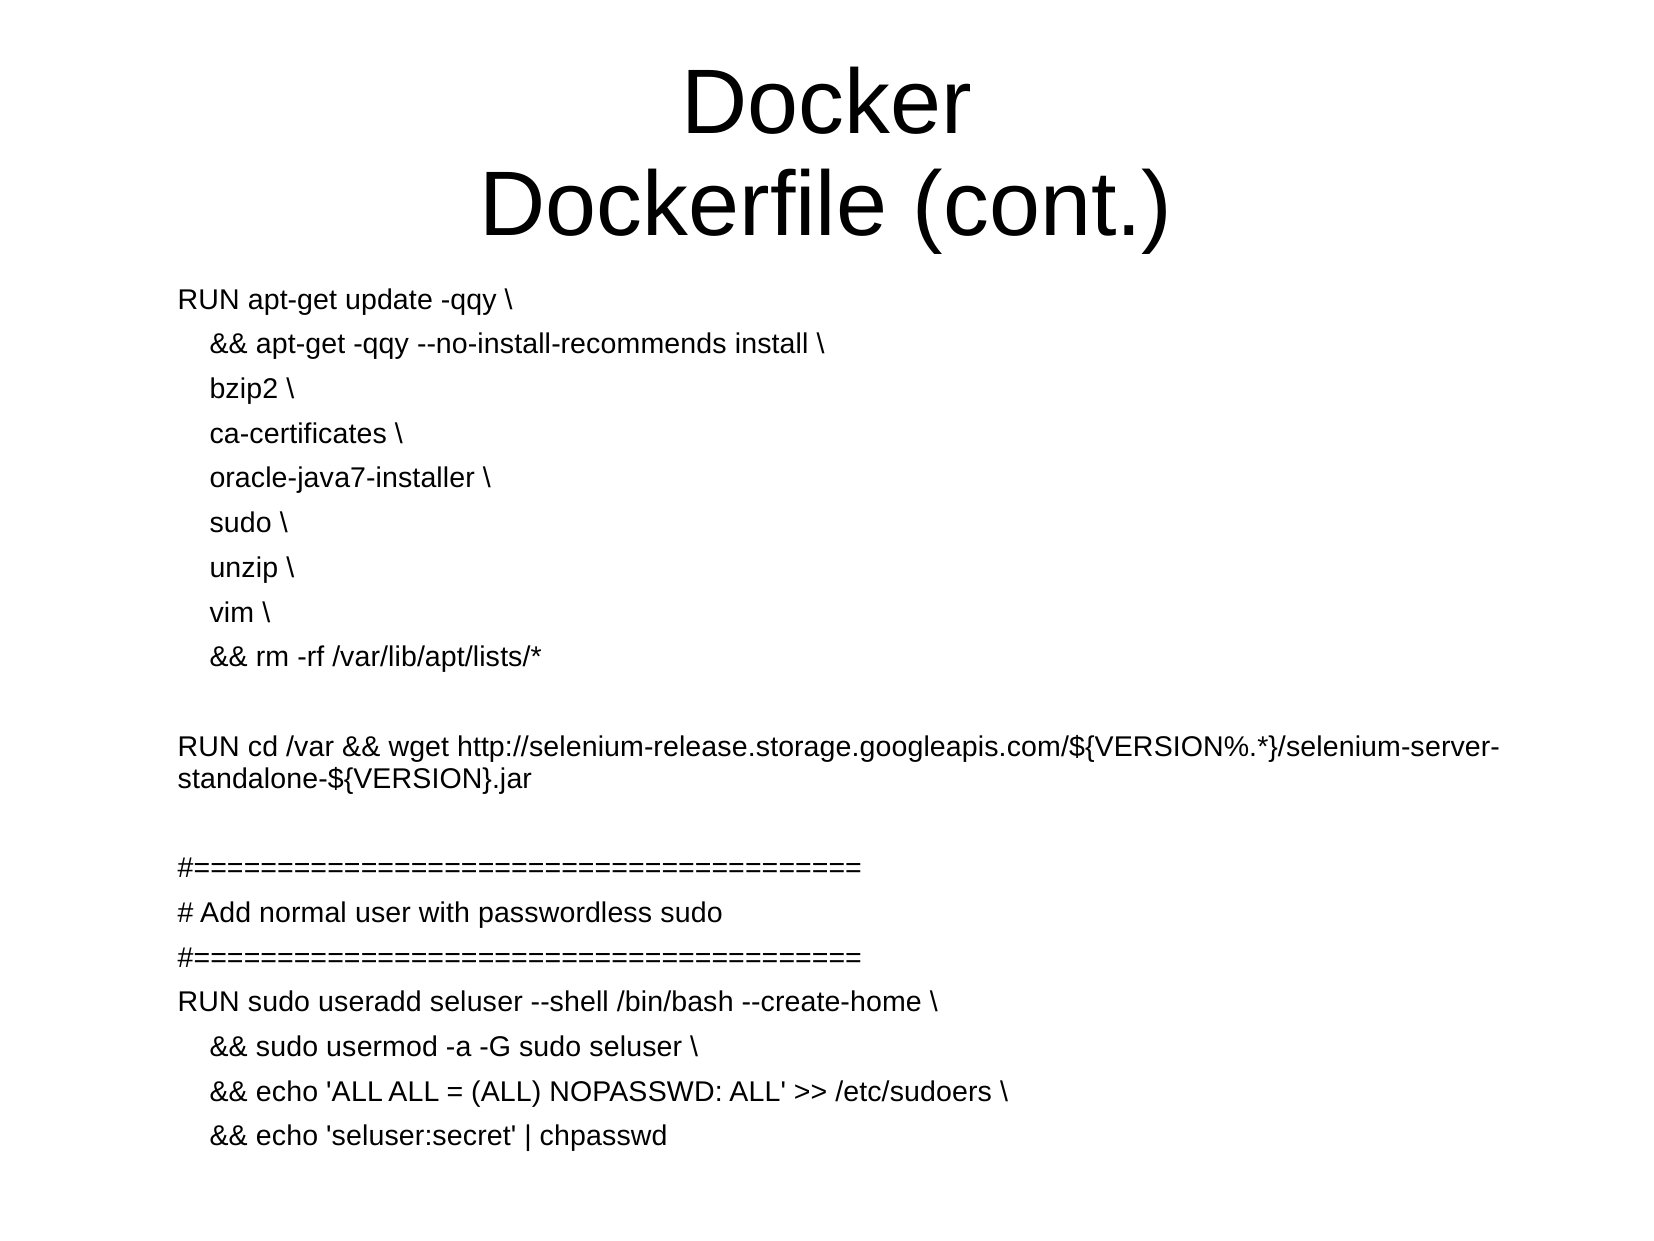

# Docker Dockerfile (cont.)
RUN apt-get update -qqy \
 && apt-get -qqy --no-install-recommends install \
 bzip2 \
 ca-certificates \
 oracle-java7-installer \
 sudo \
 unzip \
 vim \
 && rm -rf /var/lib/apt/lists/*
RUN cd /var && wget http://selenium-release.storage.googleapis.com/${VERSION%.*}/selenium-server-standalone-${VERSION}.jar
#========================================
# Add normal user with passwordless sudo
#========================================
RUN sudo useradd seluser --shell /bin/bash --create-home \
 && sudo usermod -a -G sudo seluser \
 && echo 'ALL ALL = (ALL) NOPASSWD: ALL' >> /etc/sudoers \
 && echo 'seluser:secret' | chpasswd